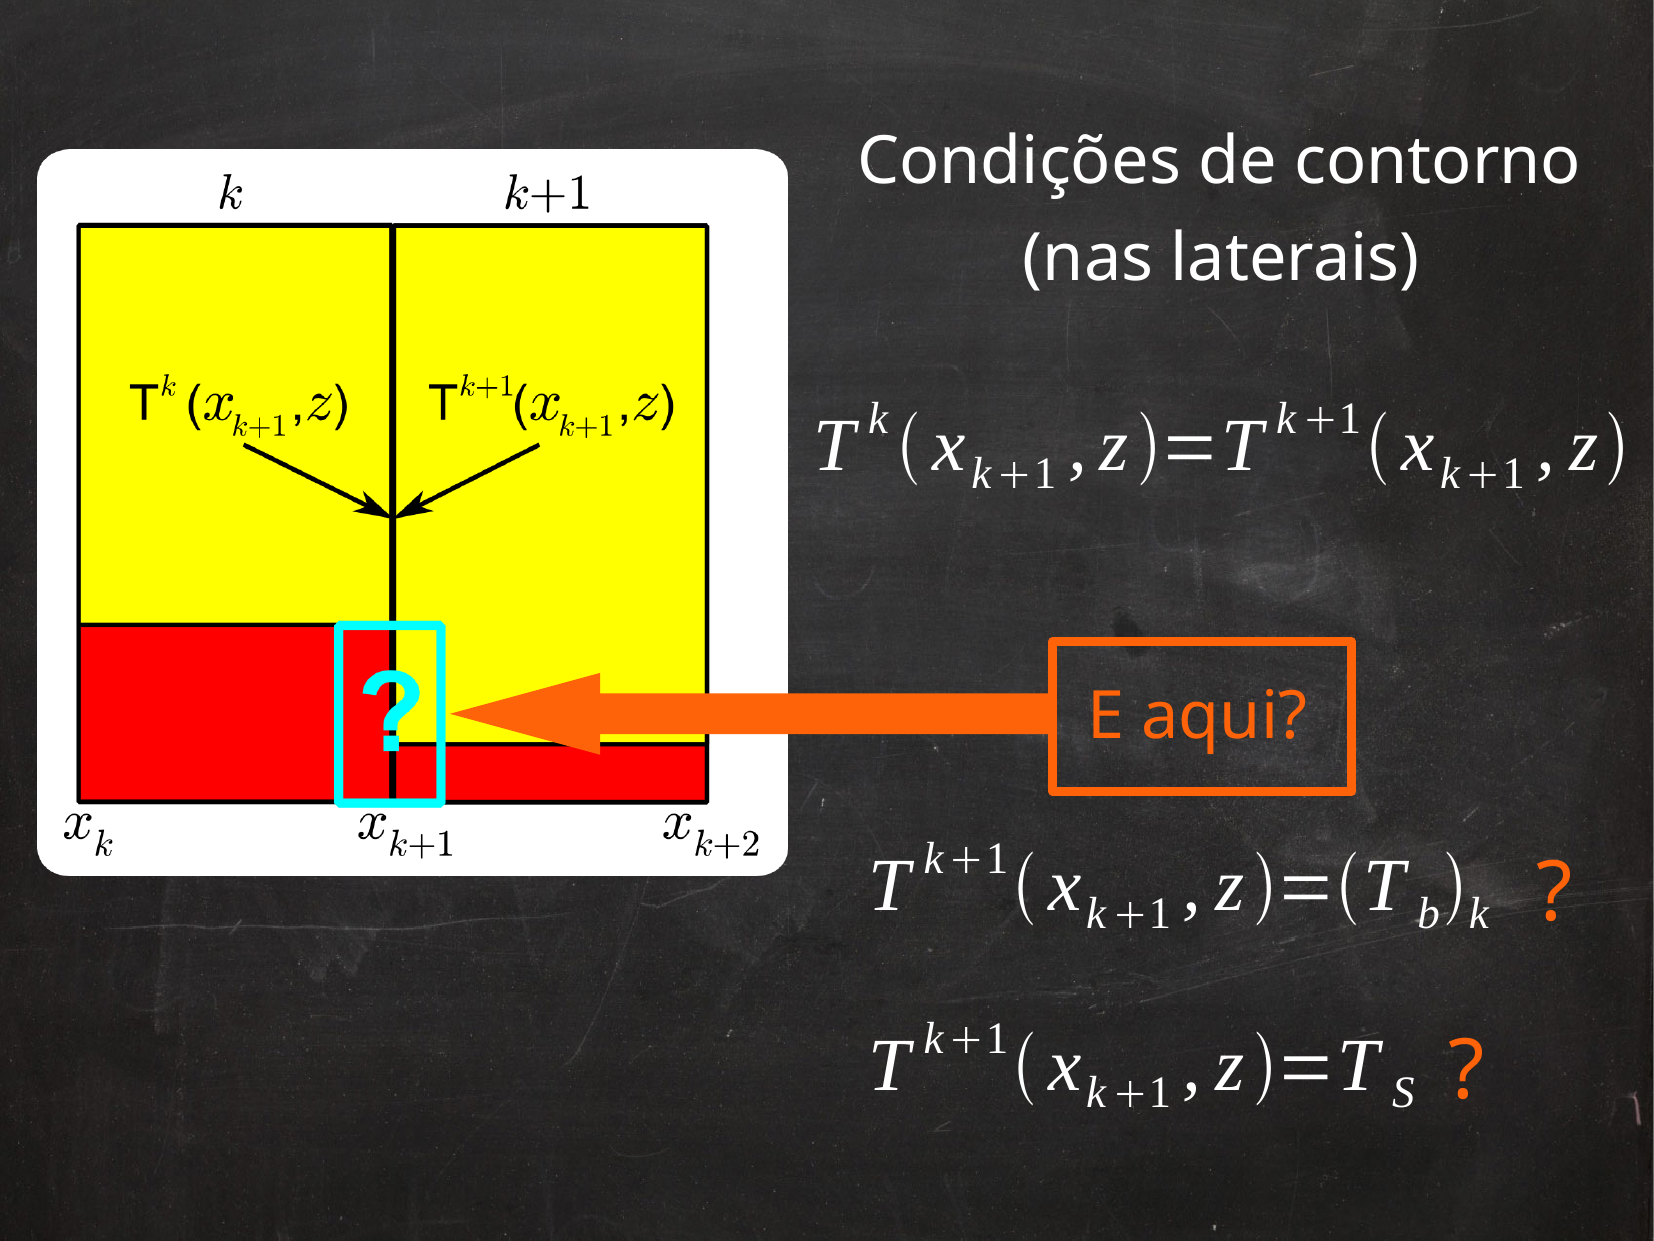

# Condições de contorno
(nas laterais)
E aqui?
?
?